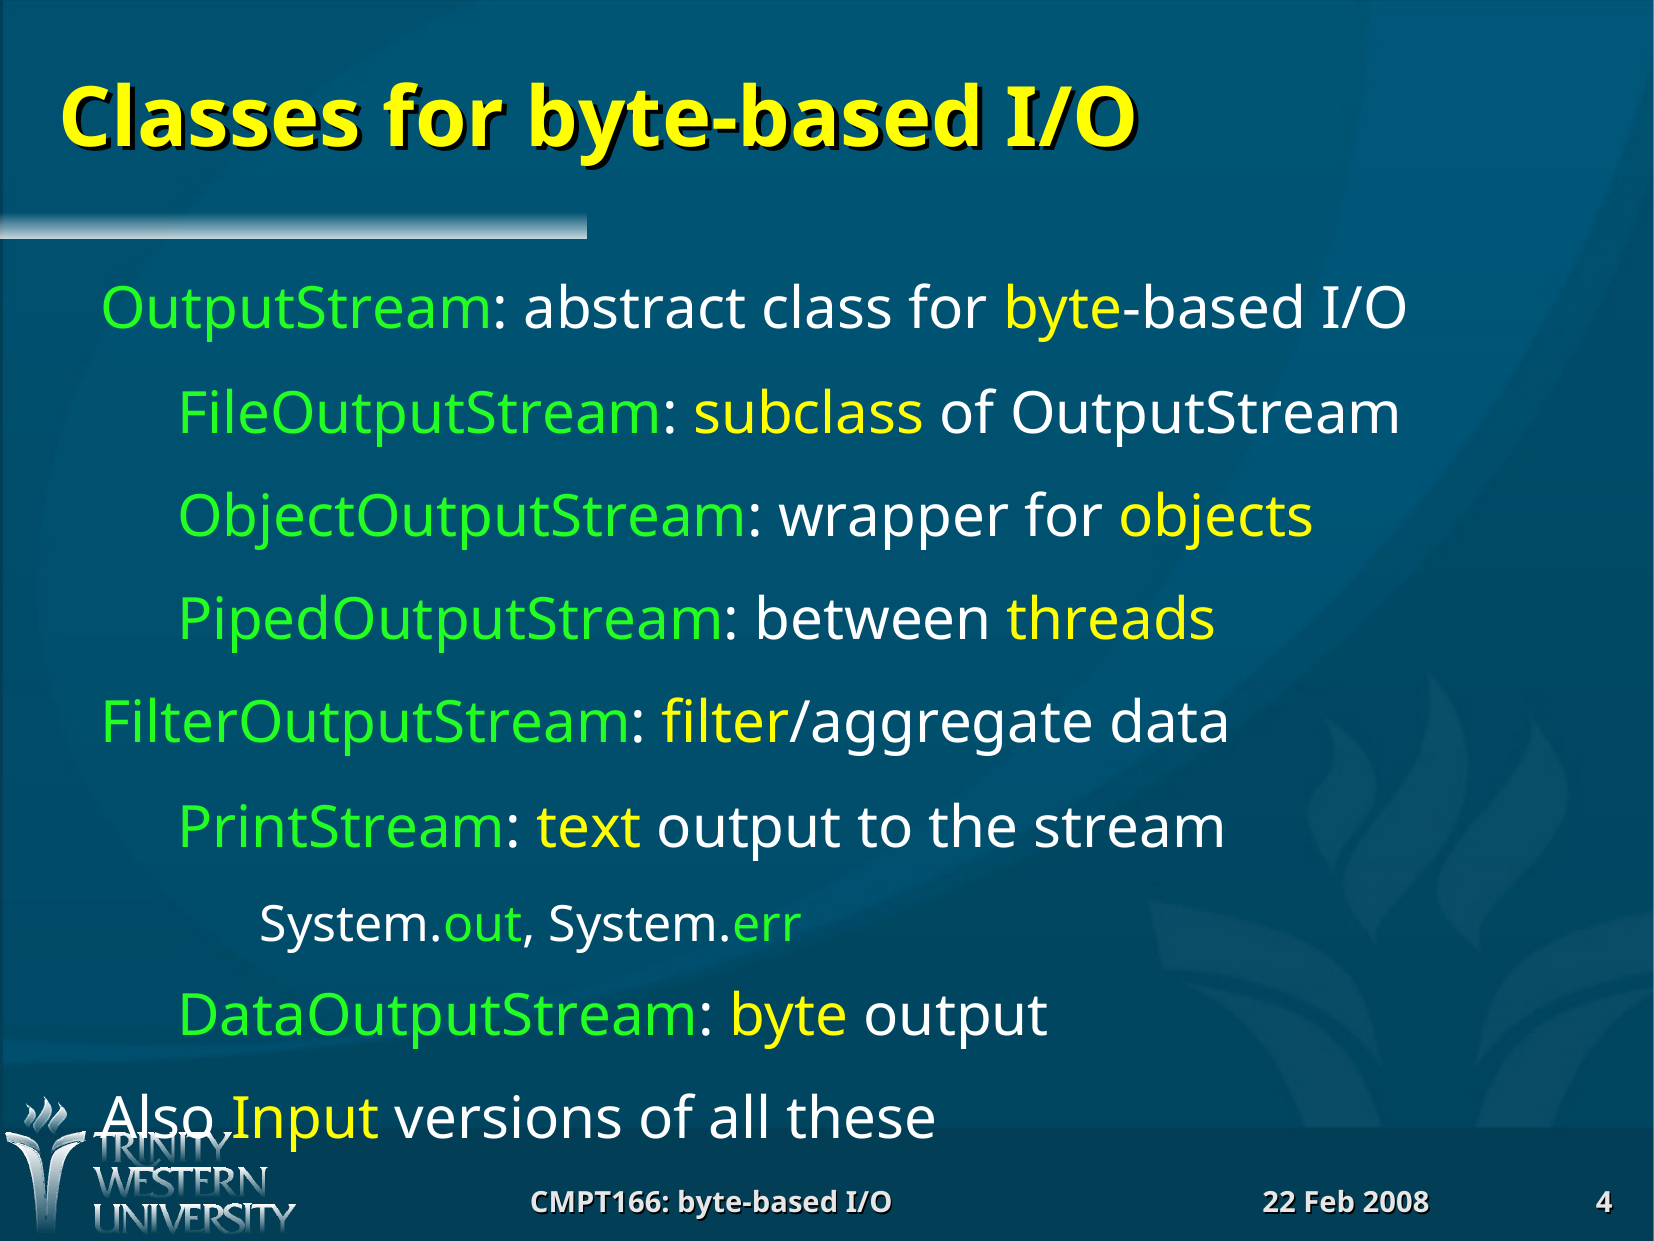

# Classes for byte-based I/O
OutputStream: abstract class for byte-based I/O
FileOutputStream: subclass of OutputStream
ObjectOutputStream: wrapper for objects
PipedOutputStream: between threads
FilterOutputStream: filter/aggregate data
PrintStream: text output to the stream
System.out, System.err
DataOutputStream: byte output
Also Input versions of all these
CMPT166: byte-based I/O
22 Feb 2008
4